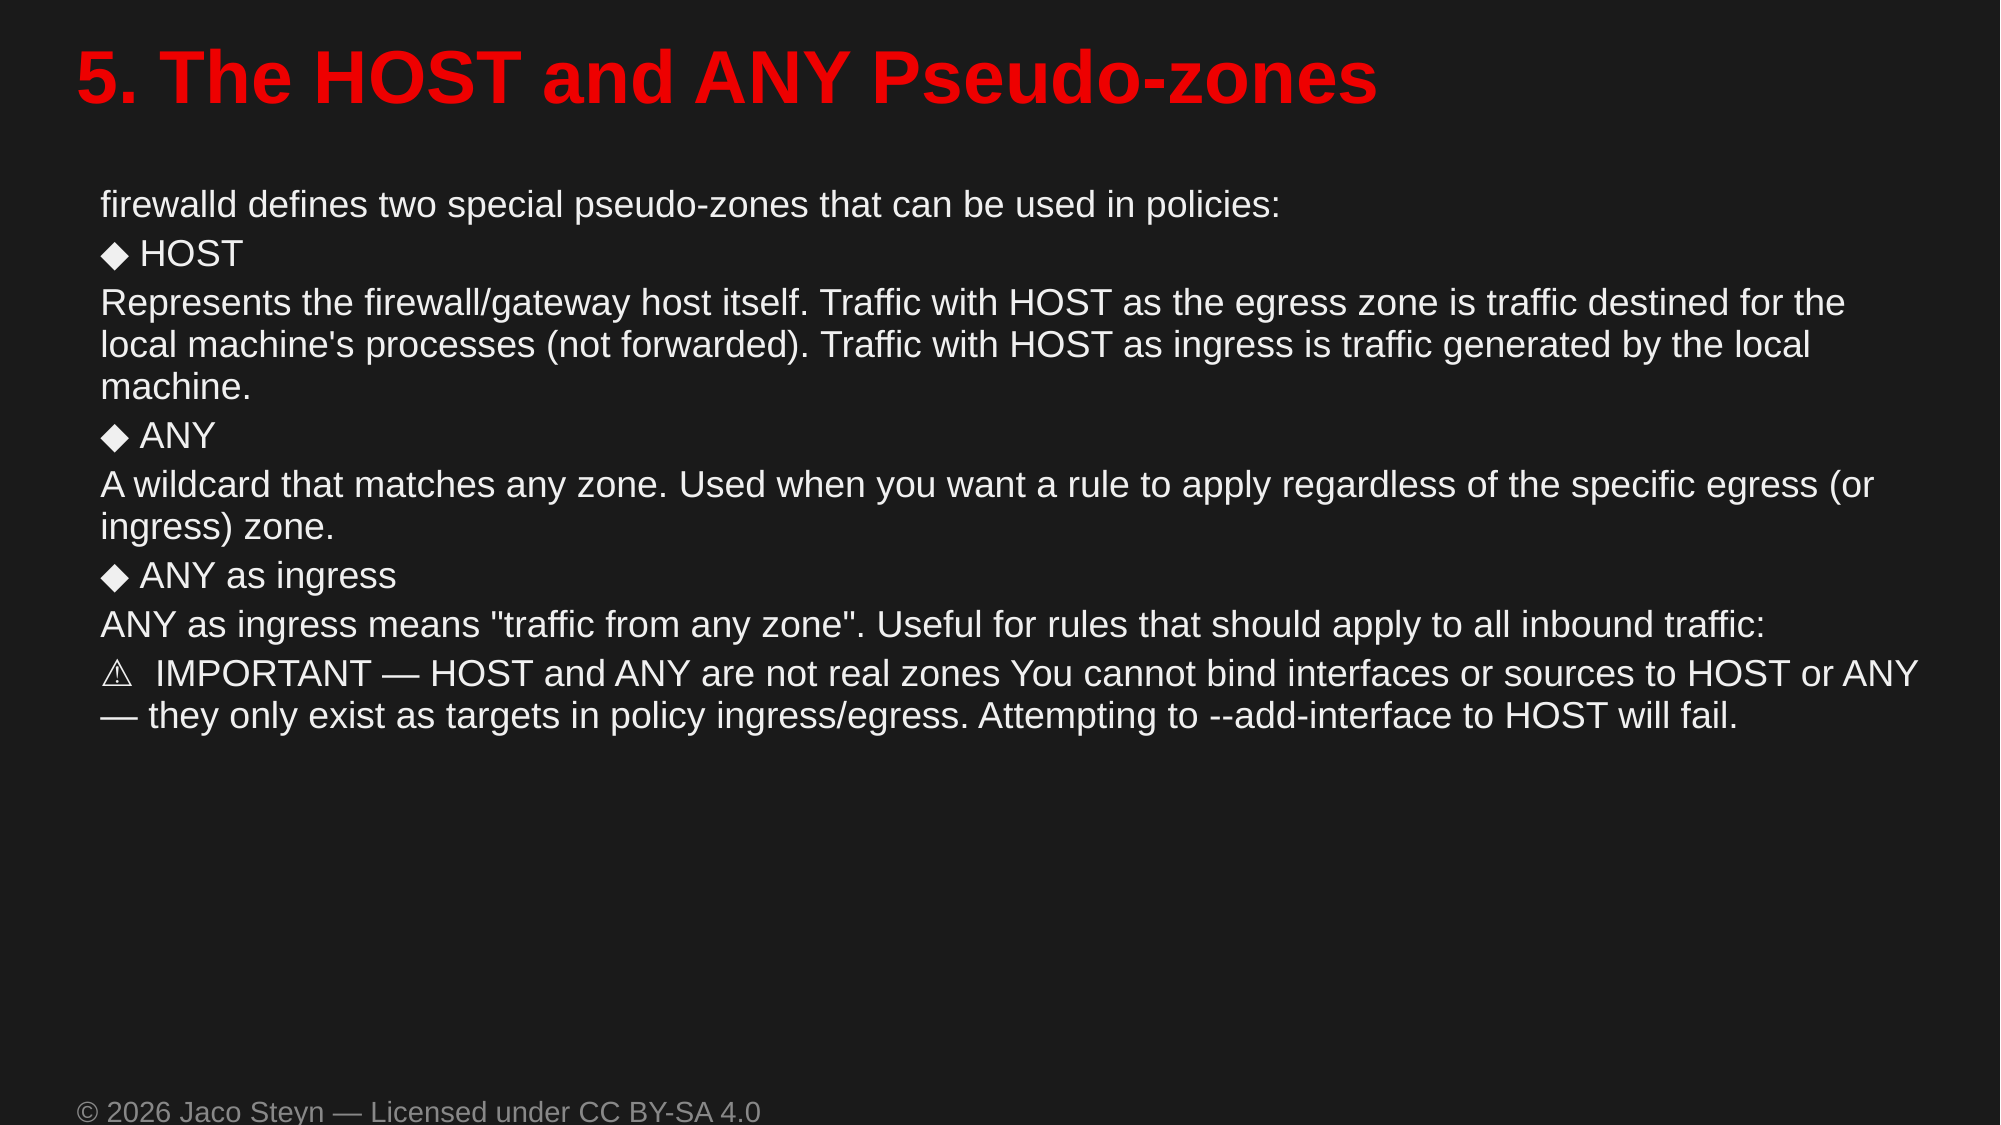

5. The HOST and ANY Pseudo-zones
firewalld defines two special pseudo-zones that can be used in policies:
◆ HOST
Represents the firewall/gateway host itself. Traffic with HOST as the egress zone is traffic destined for the local machine's processes (not forwarded). Traffic with HOST as ingress is traffic generated by the local machine.
◆ ANY
A wildcard that matches any zone. Used when you want a rule to apply regardless of the specific egress (or ingress) zone.
◆ ANY as ingress
ANY as ingress means "traffic from any zone". Useful for rules that should apply to all inbound traffic:
💡 ⚠️ IMPORTANT — HOST and ANY are not real zones You cannot bind interfaces or sources to HOST or ANY — they only exist as targets in policy ingress/egress. Attempting to --add-interface to HOST will fail.
© 2026 Jaco Steyn — Licensed under CC BY-SA 4.0